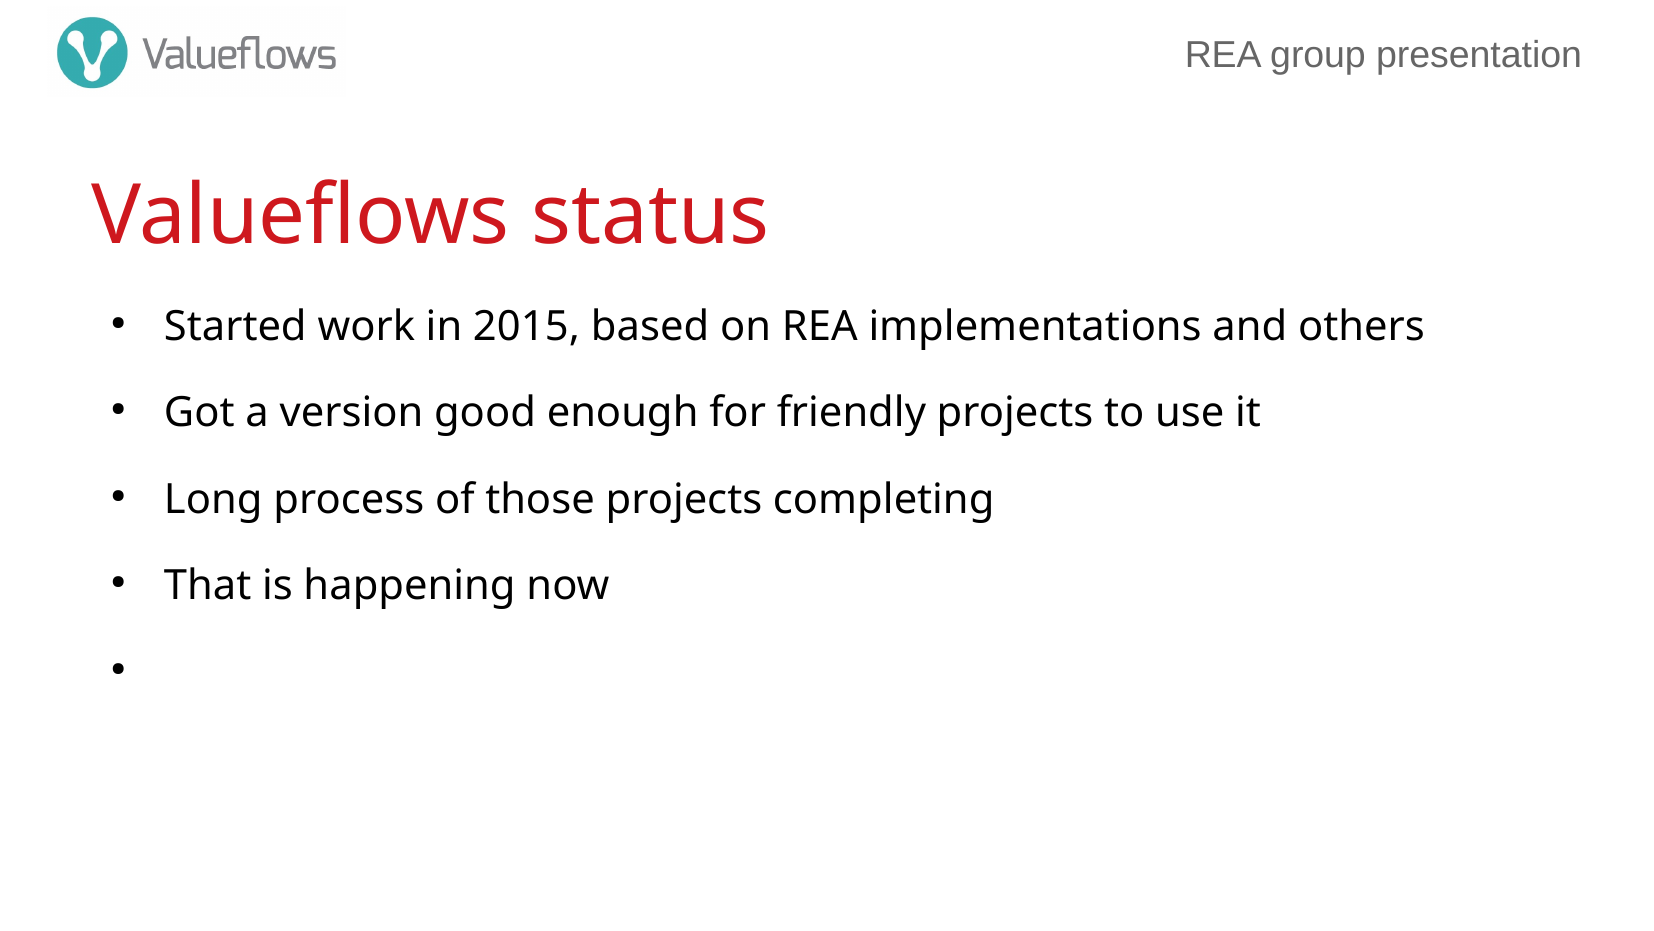

REA group presentation
Valueflows status
# Started work in 2015, based on REA implementations and others
Got a version good enough for friendly projects to use it
Long process of those projects completing
That is happening now